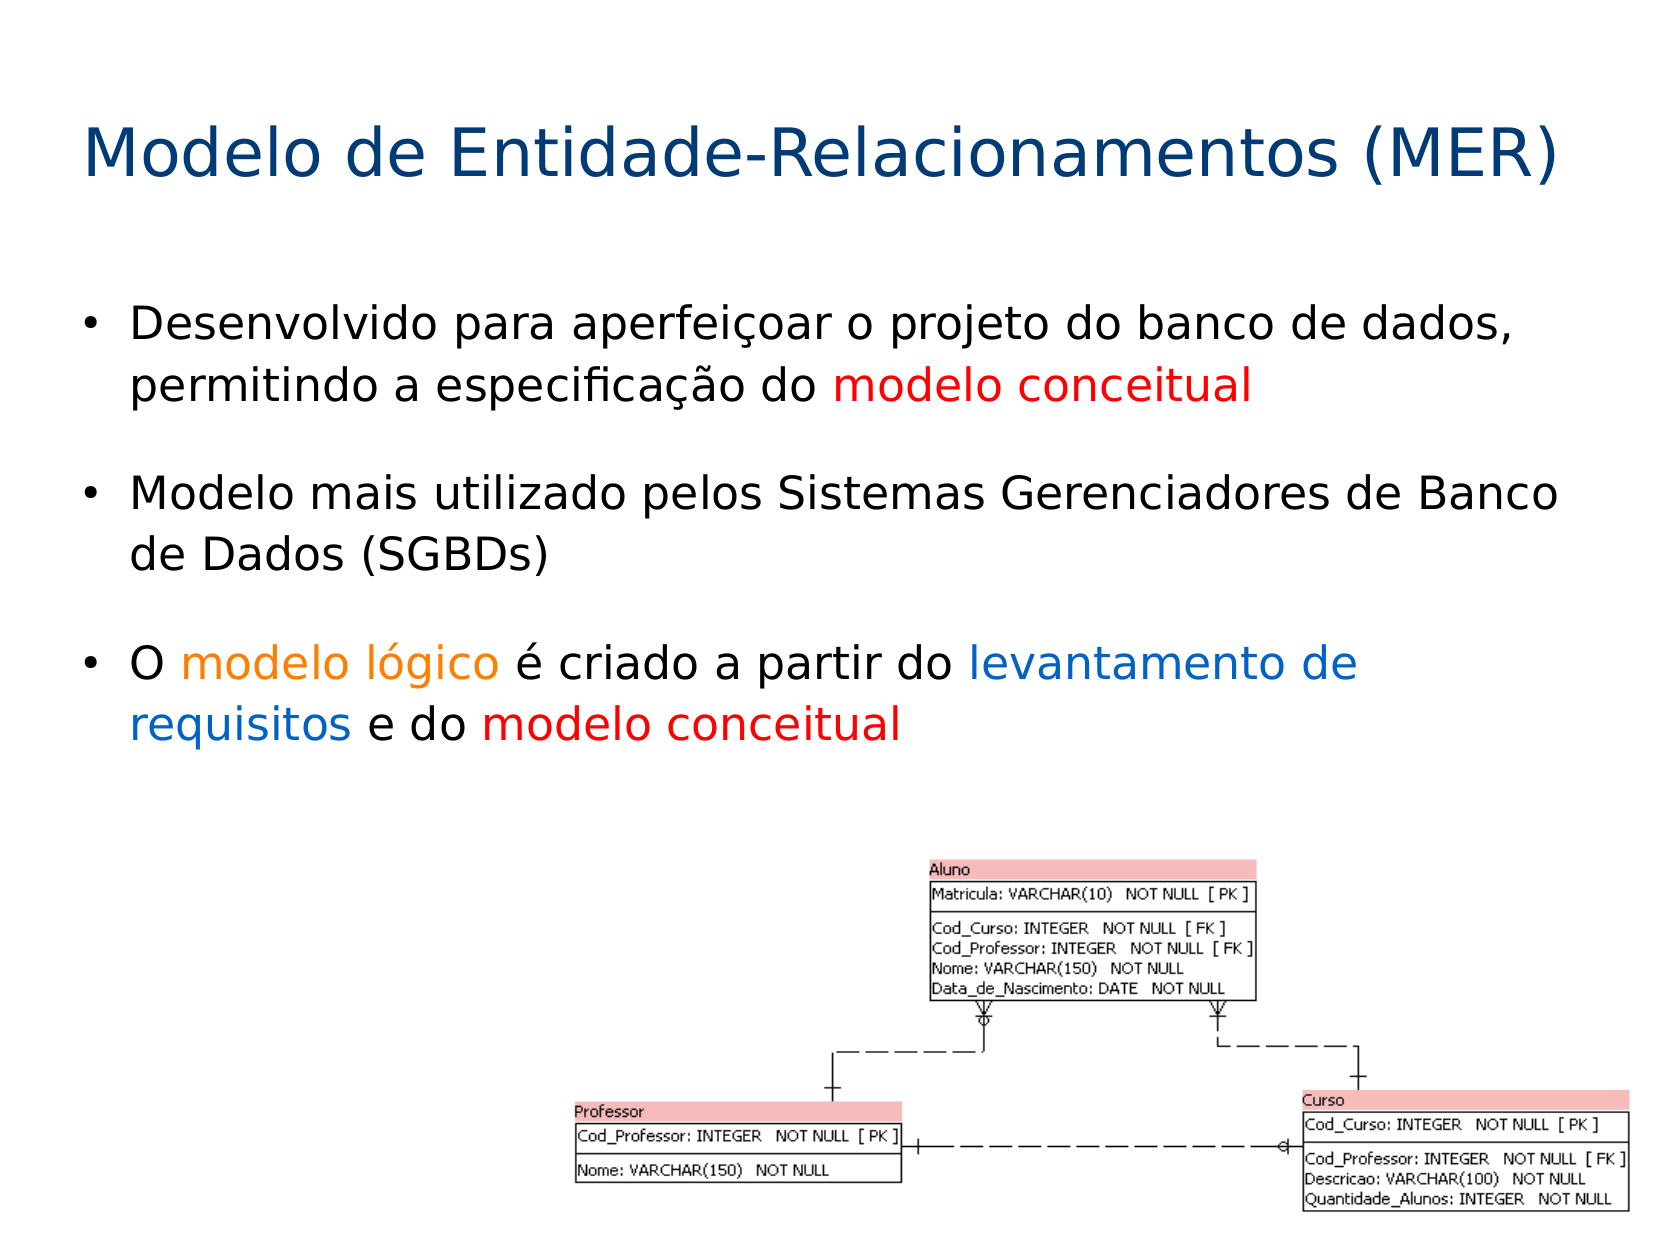

# Modelo de Entidade-Relacionamentos (MER)
Desenvolvido para aperfeiçoar o projeto do banco de dados, permitindo a especificação do modelo conceitual
Modelo mais utilizado pelos Sistemas Gerenciadores de Banco de Dados (SGBDs)
O modelo lógico é criado a partir do levantamento de requisitos e do modelo conceitual